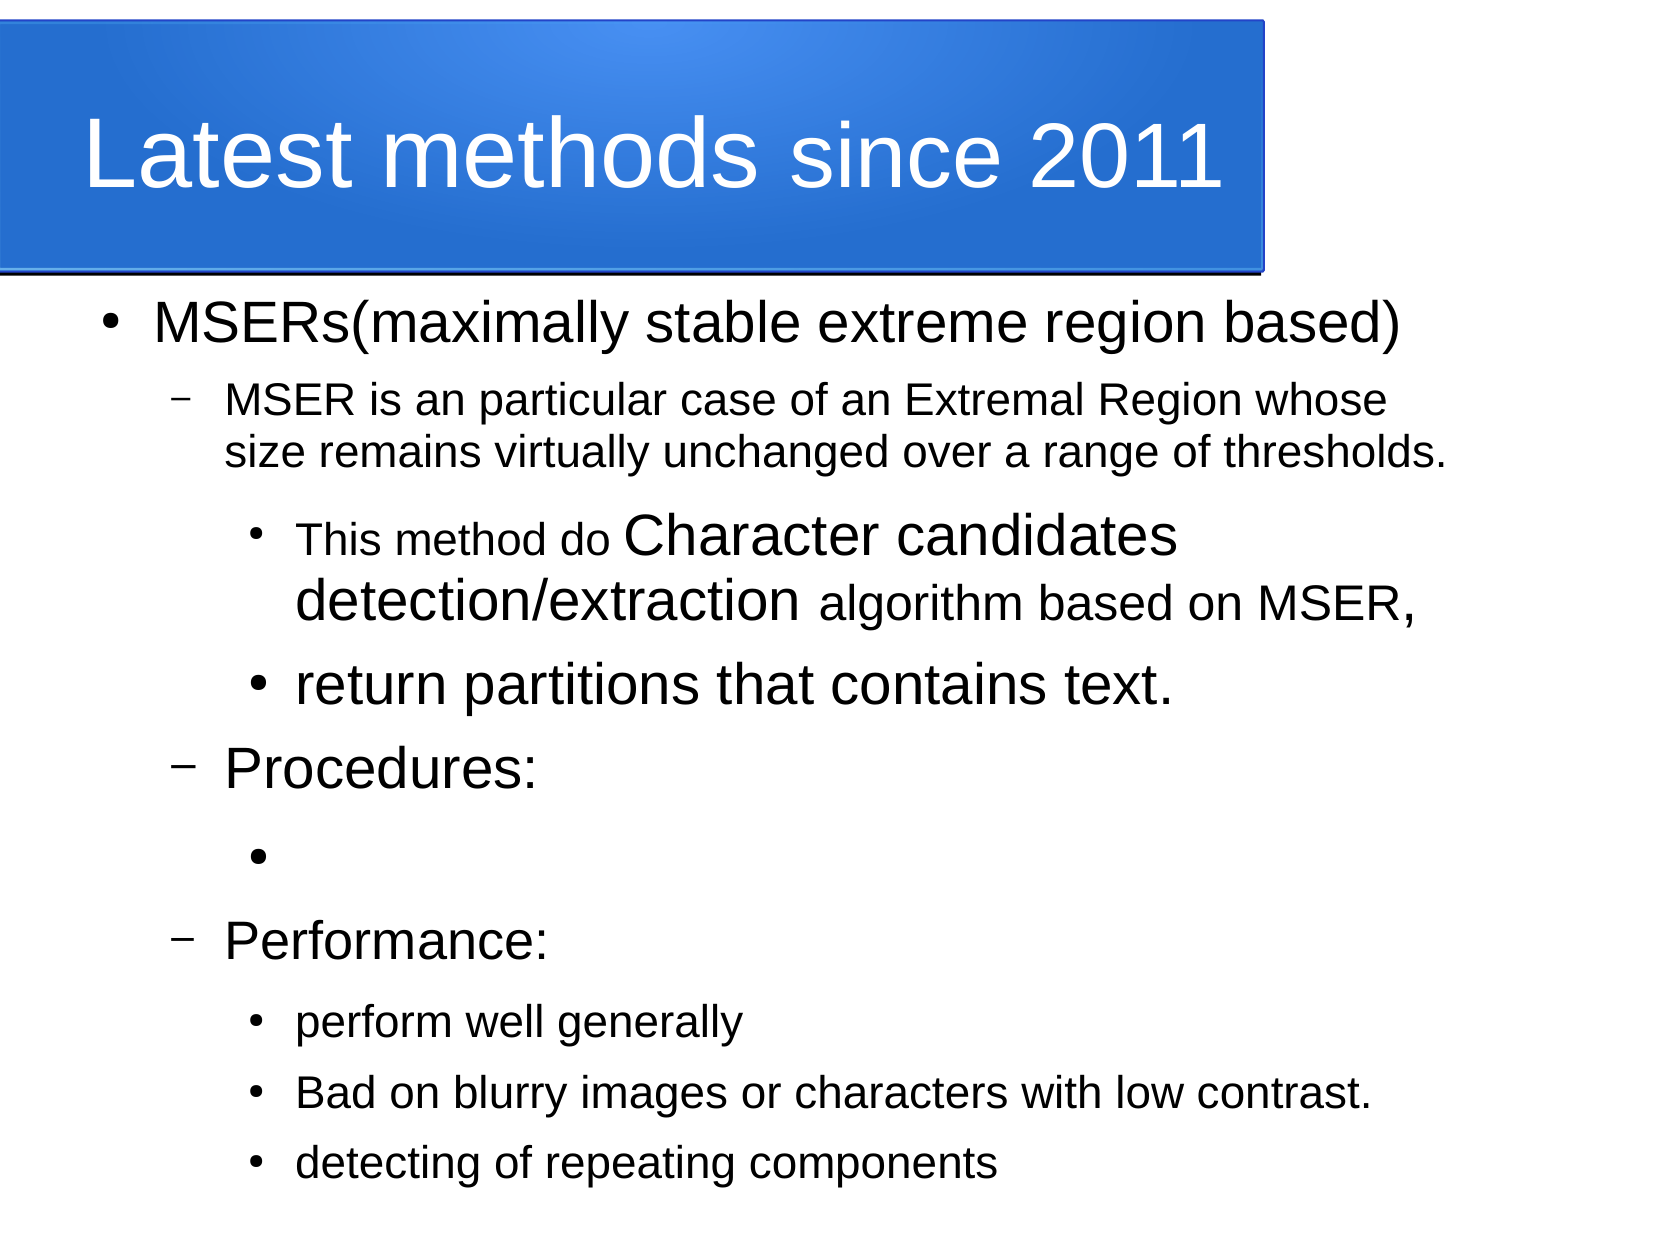

# Latest methods since 2011
MSERs(maximally stable extreme region based)
MSER is an particular case of an Extremal Region whose size remains virtually unchanged over a range of thresholds.
This method do Character candidates detection/extraction algorithm based on MSER,
return partitions that contains text.
Procedures:
Performance:
perform well generally
Bad on blurry images or characters with low contrast.
detecting of repeating components